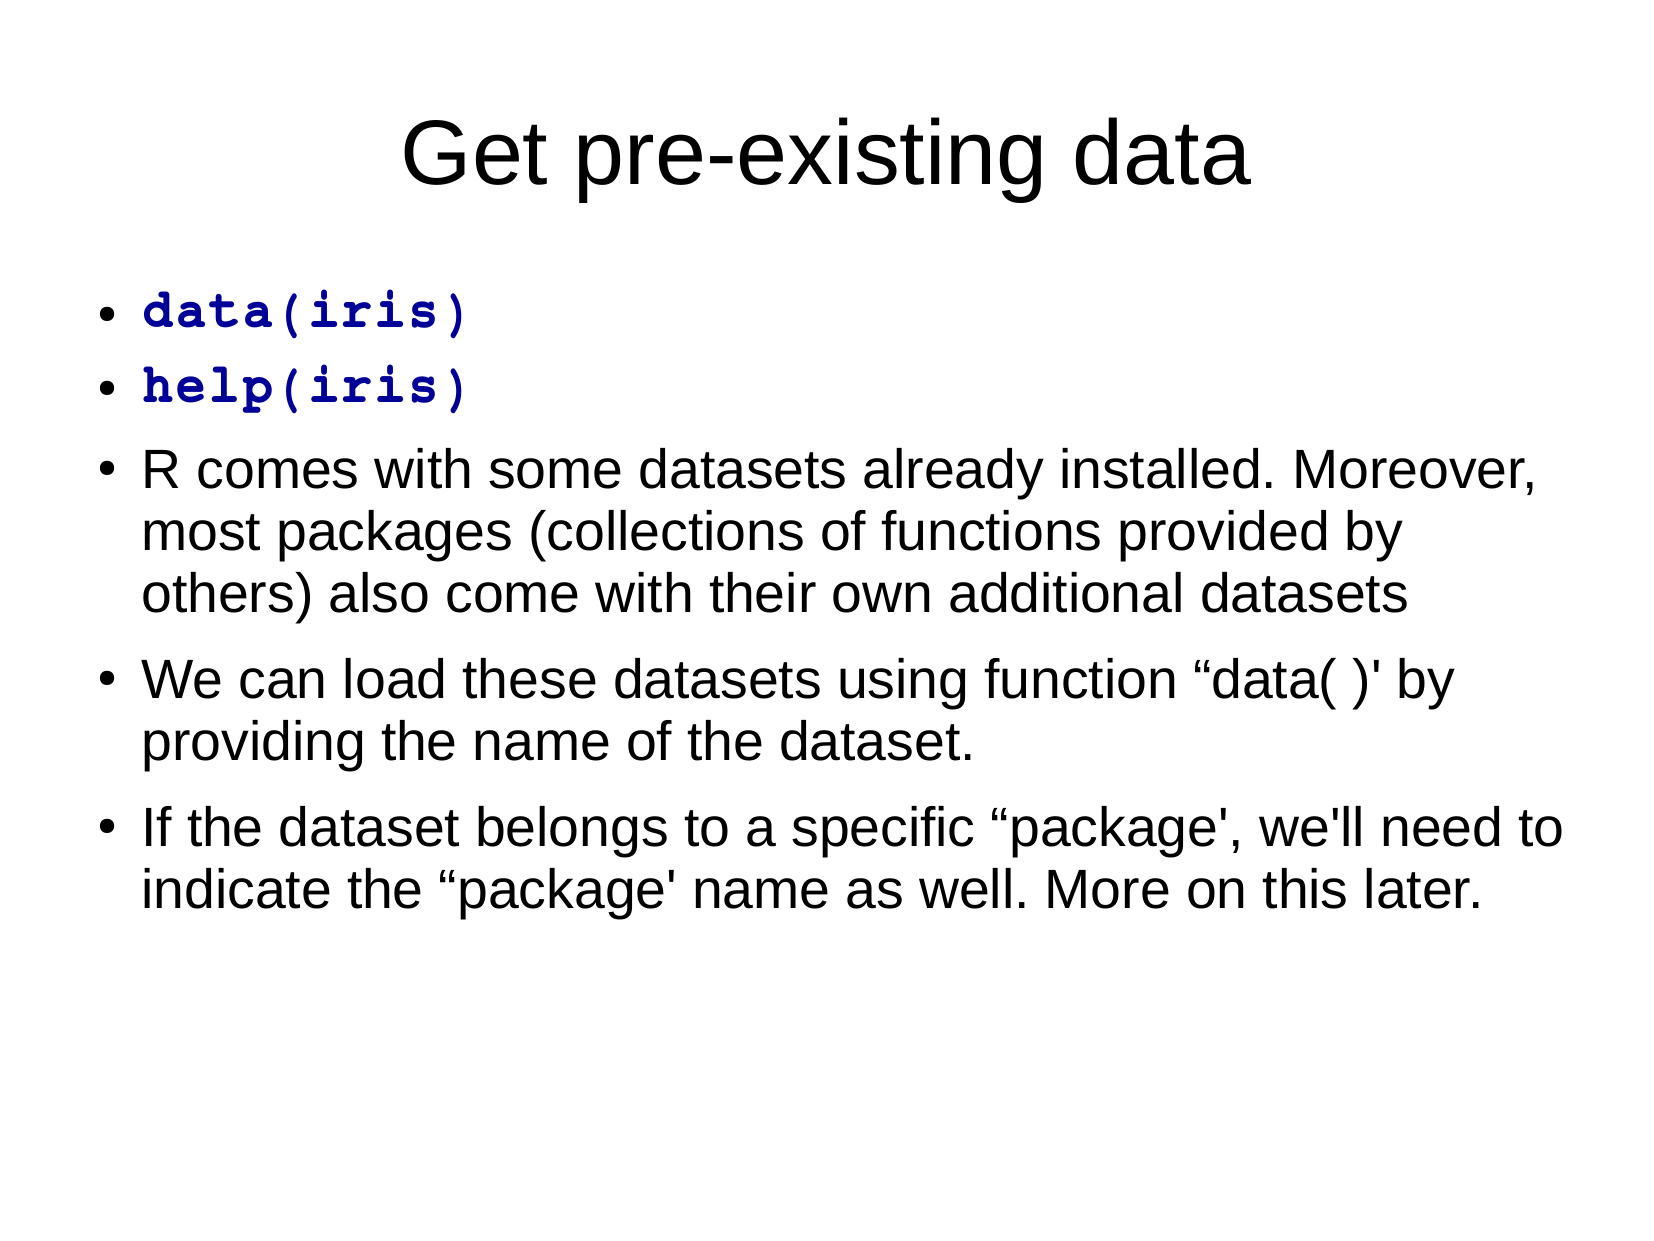

# Get pre-existing data
data(iris)
help(iris)
R comes with some datasets already installed. Moreover, most packages (collections of functions provided by others) also come with their own additional datasets
We can load these datasets using function “data( )' by providing the name of the dataset.
If the dataset belongs to a specific “package', we'll need to indicate the “package' name as well. More on this later.